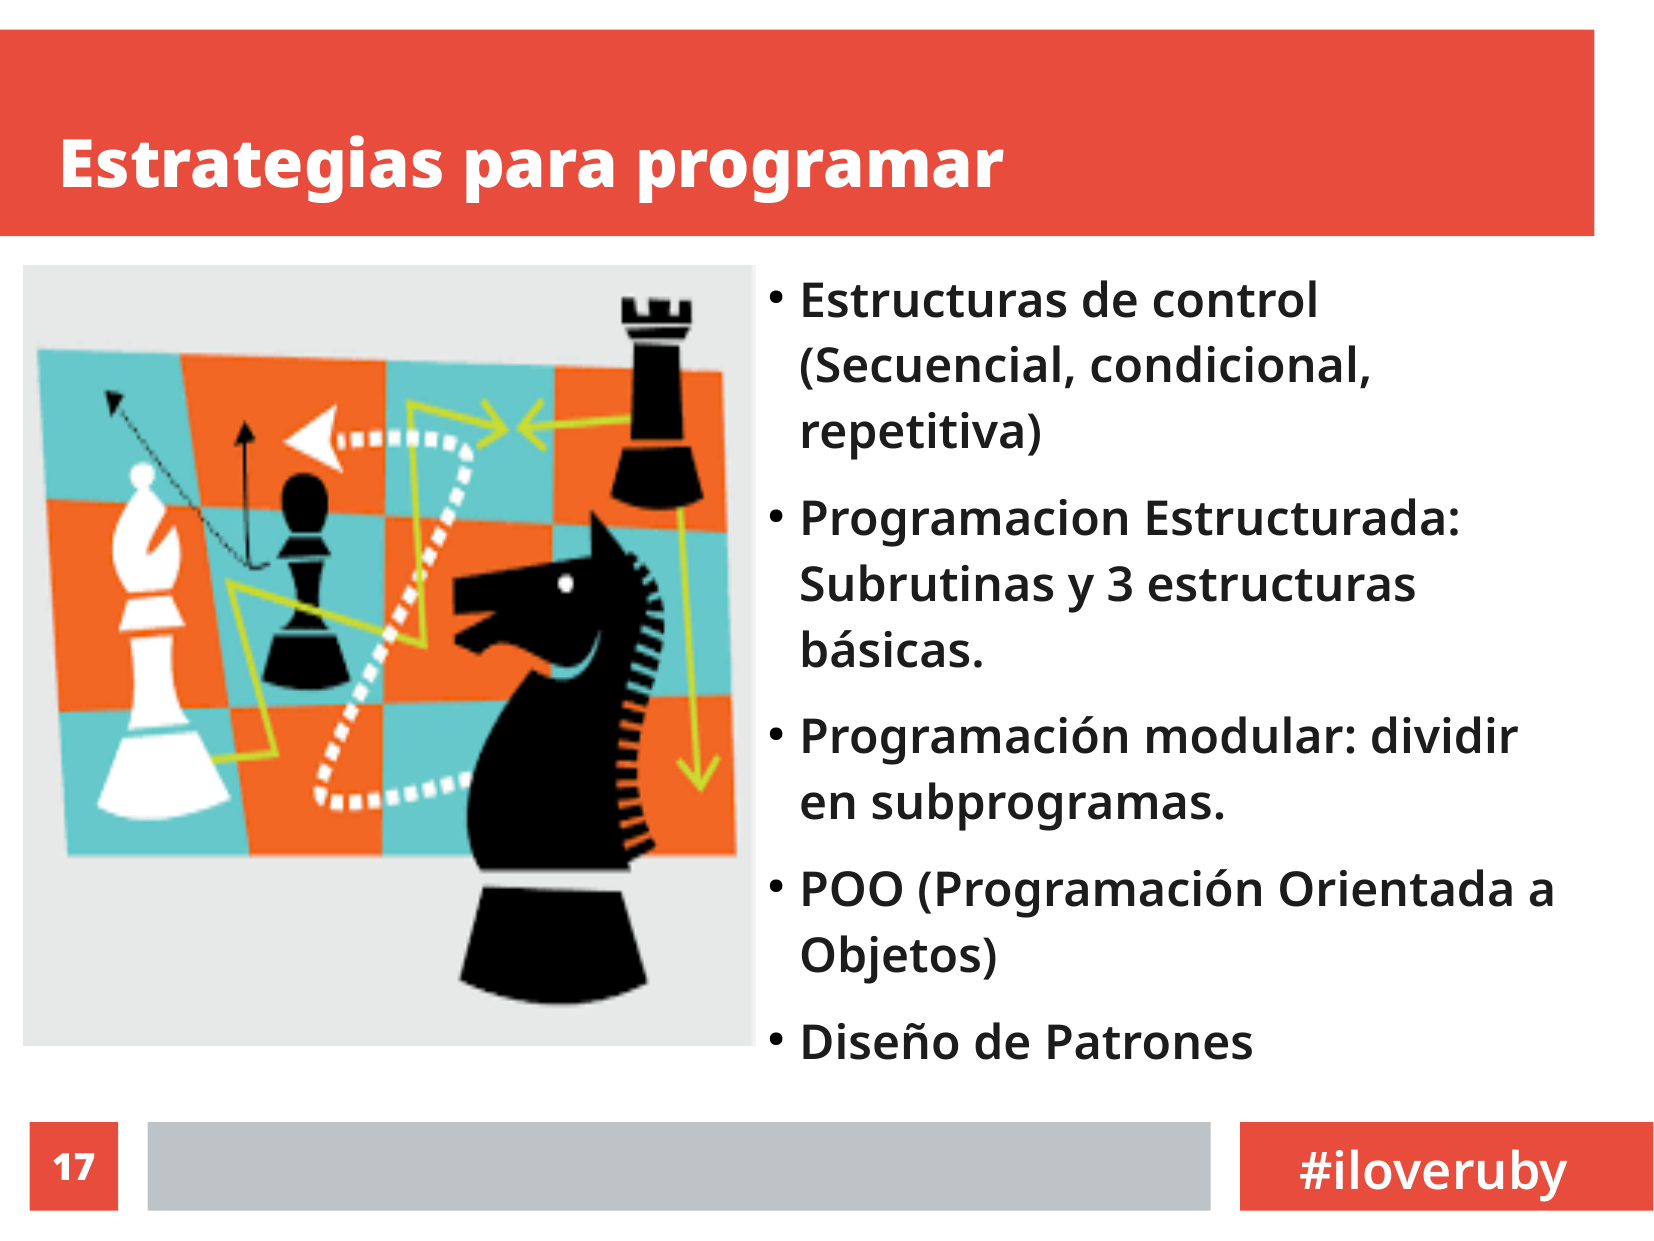

# Estrategias para programar
Estructuras de control (Secuencial, condicional, repetitiva)
Programacion Estructurada: Subrutinas y 3 estructuras básicas.
Programación modular: dividir en subprogramas.
POO (Programación Orientada a Objetos)
Diseño de Patrones
17
#iloveruby